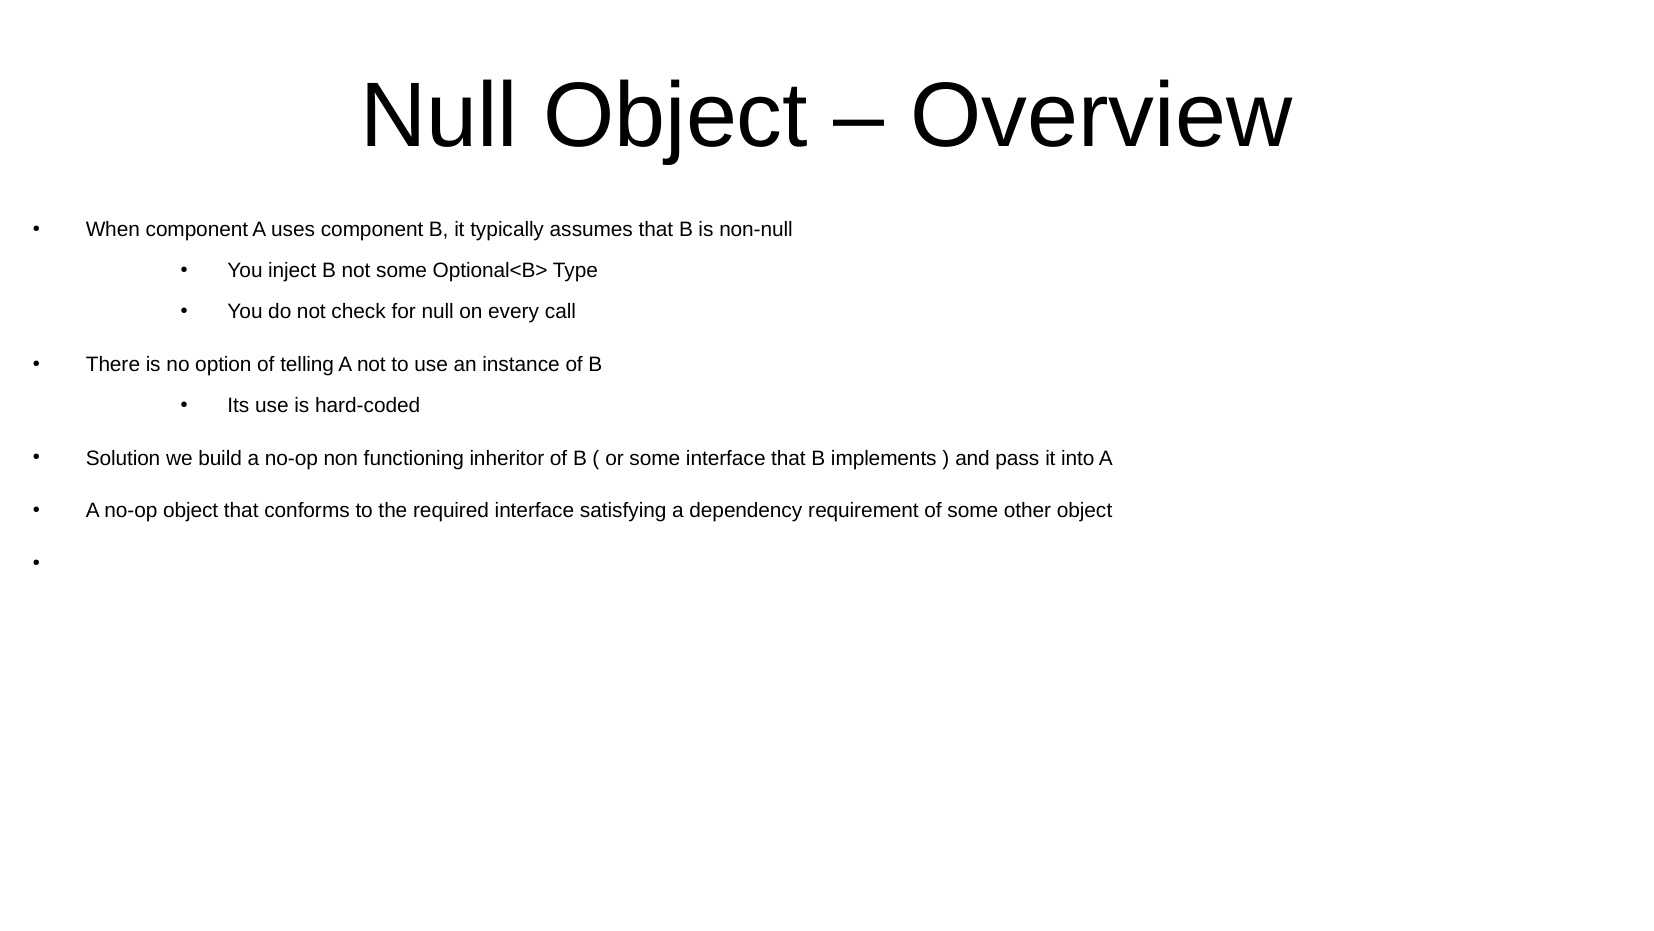

# Null Object – Overview
When component A uses component B, it typically assumes that B is non-null
You inject B not some Optional<B> Type
You do not check for null on every call
There is no option of telling A not to use an instance of B
Its use is hard-coded
Solution we build a no-op non functioning inheritor of B ( or some interface that B implements ) and pass it into A
A no-op object that conforms to the required interface satisfying a dependency requirement of some other object